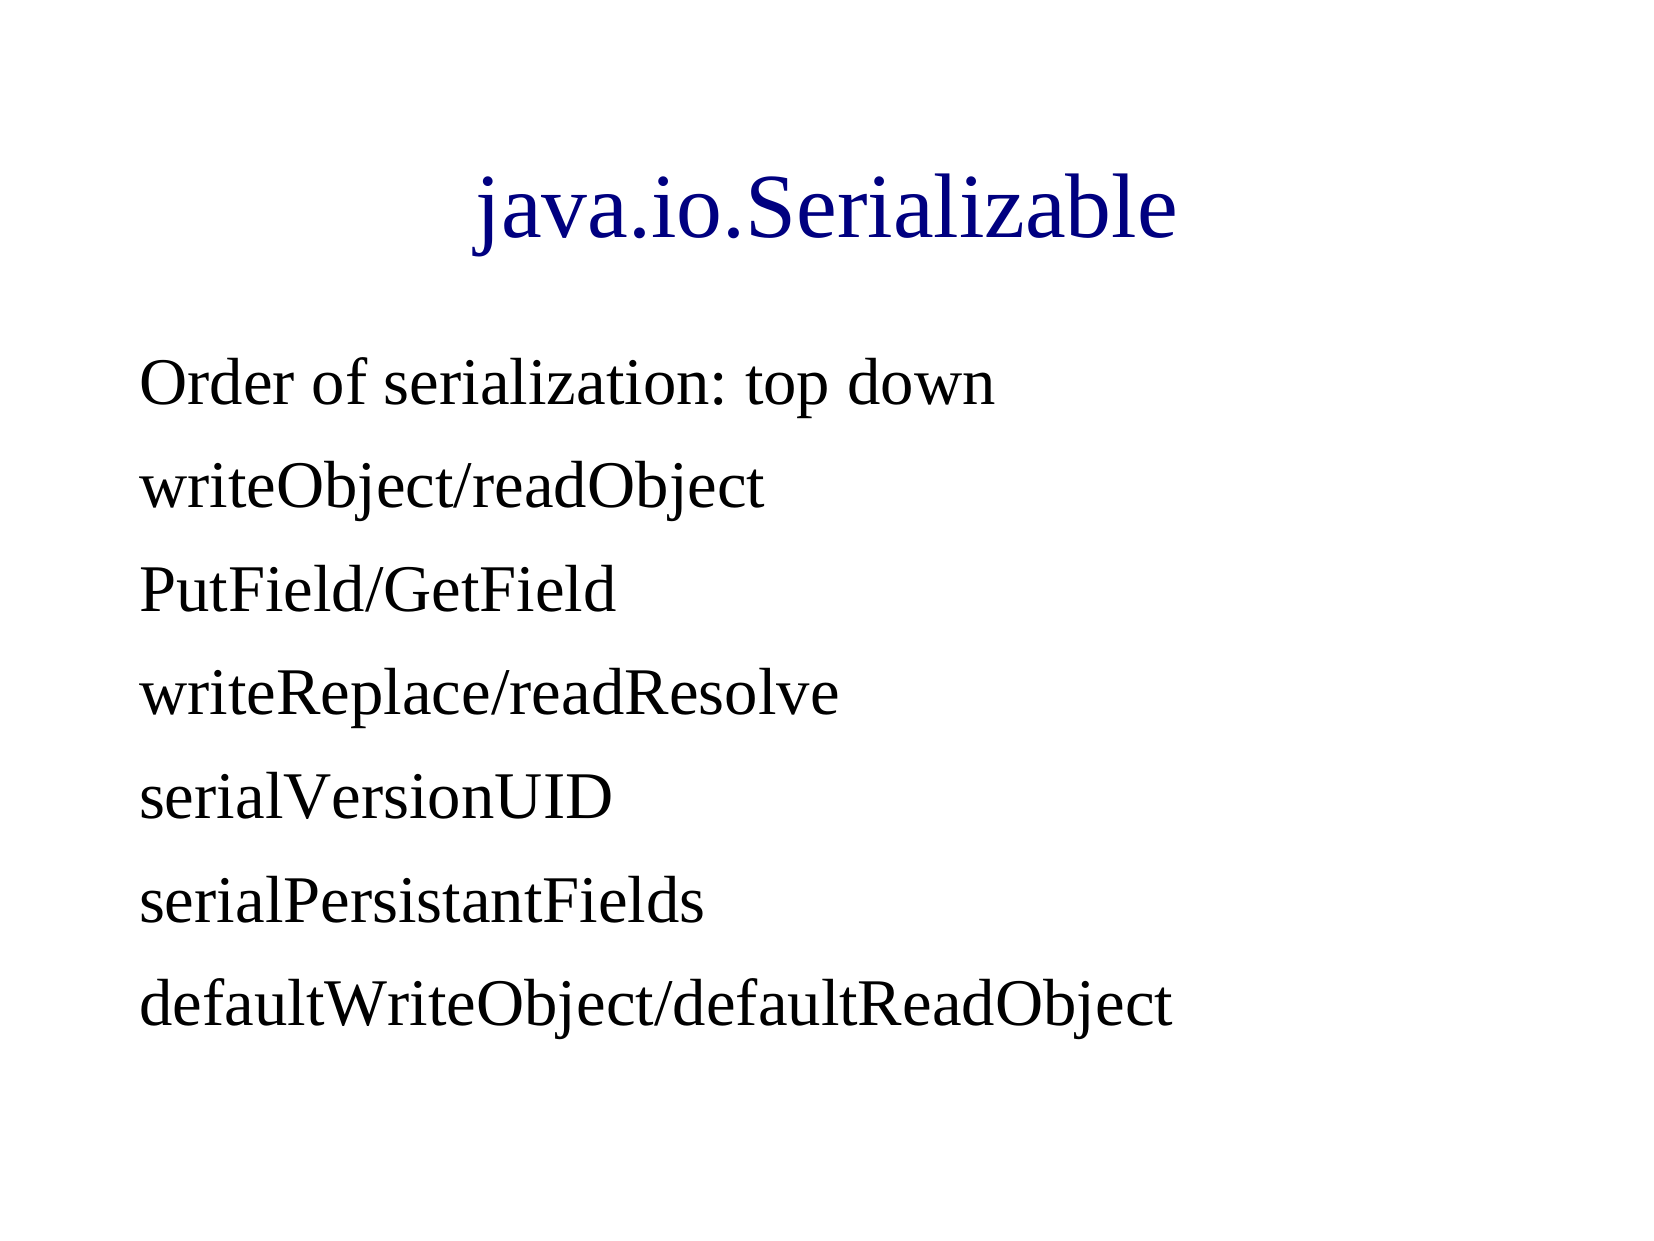

# java.io.Serializable
Order of serialization: top down
writeObject/readObject
PutField/GetField
writeReplace/readResolve
serialVersionUID
serialPersistantFields
defaultWriteObject/defaultReadObject